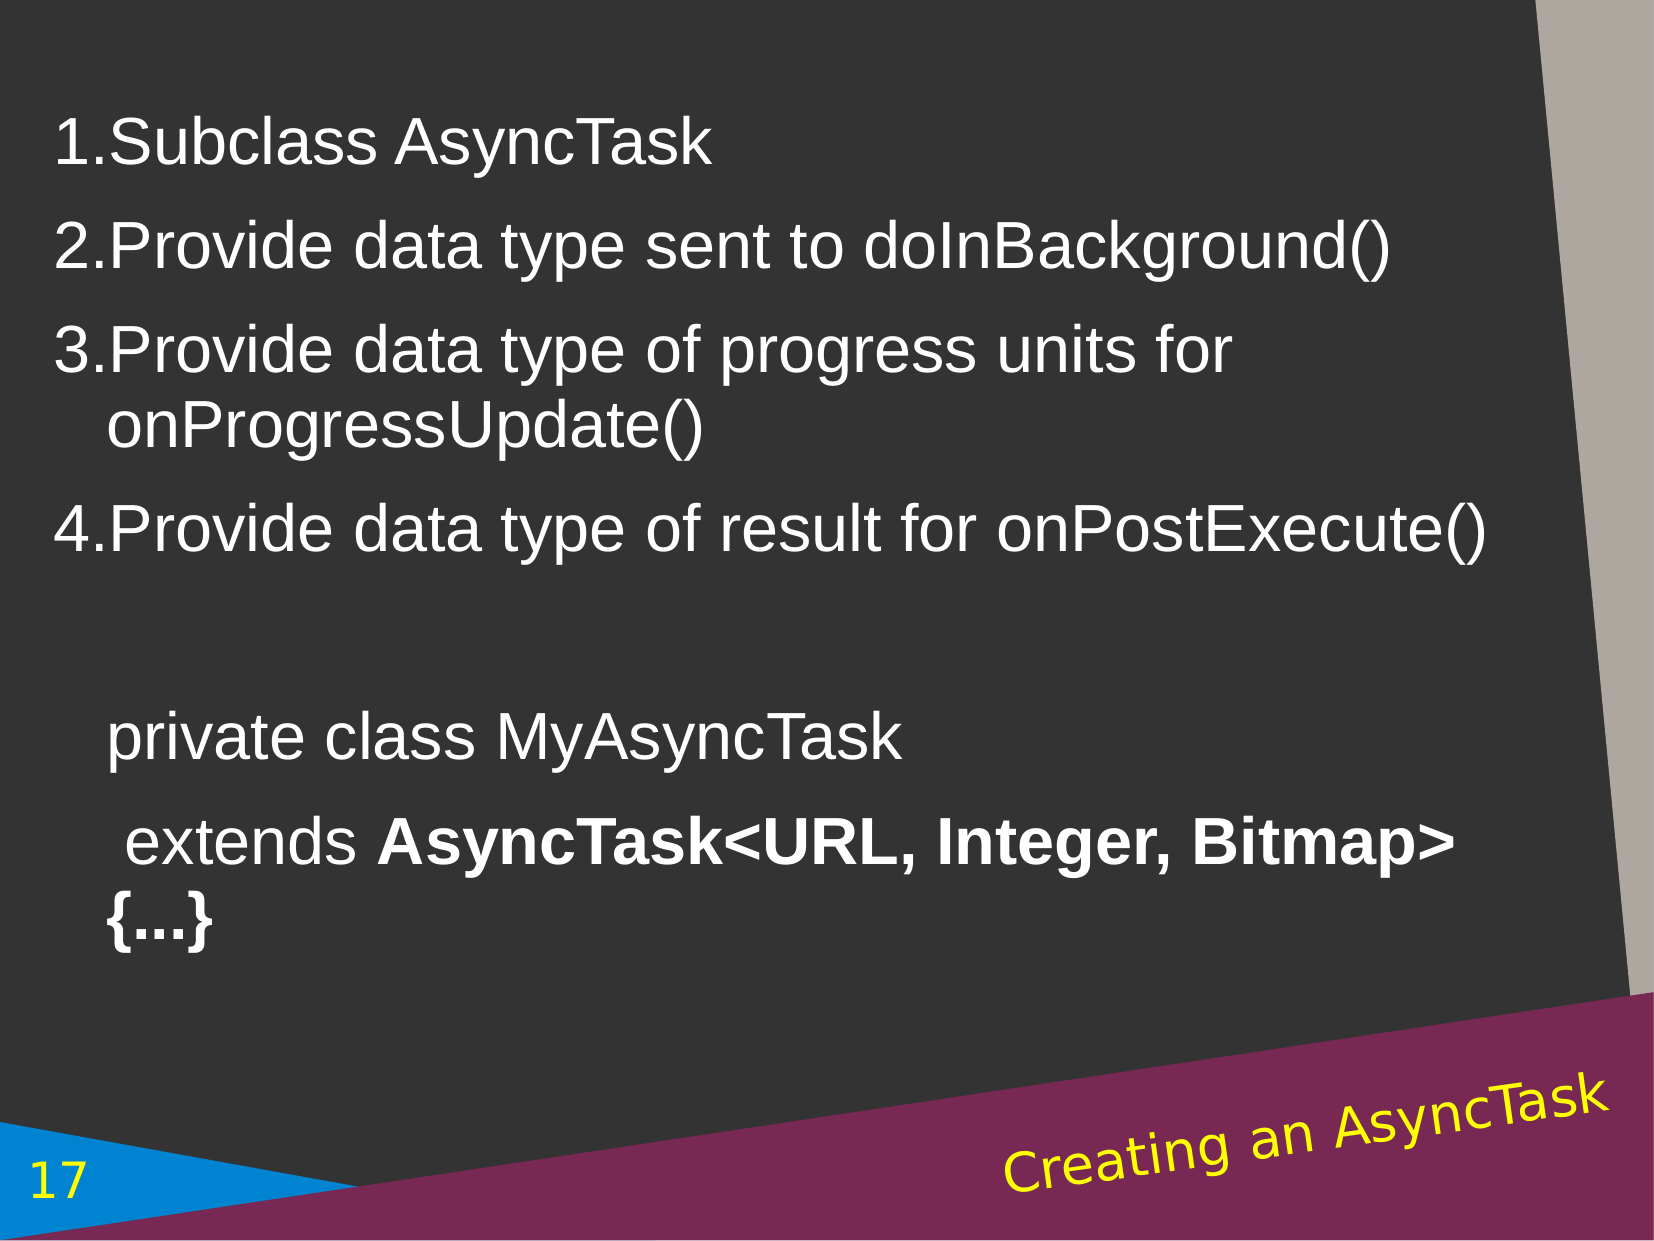

Subclass AsyncTask
Provide data type sent to doInBackground()
Provide data type of progress units for onProgressUpdate()
Provide data type of result for onPostExecute()
private class MyAsyncTask
 extends AsyncTask<URL, Integer, Bitmap> {...}
# Creating an AsyncTask
17